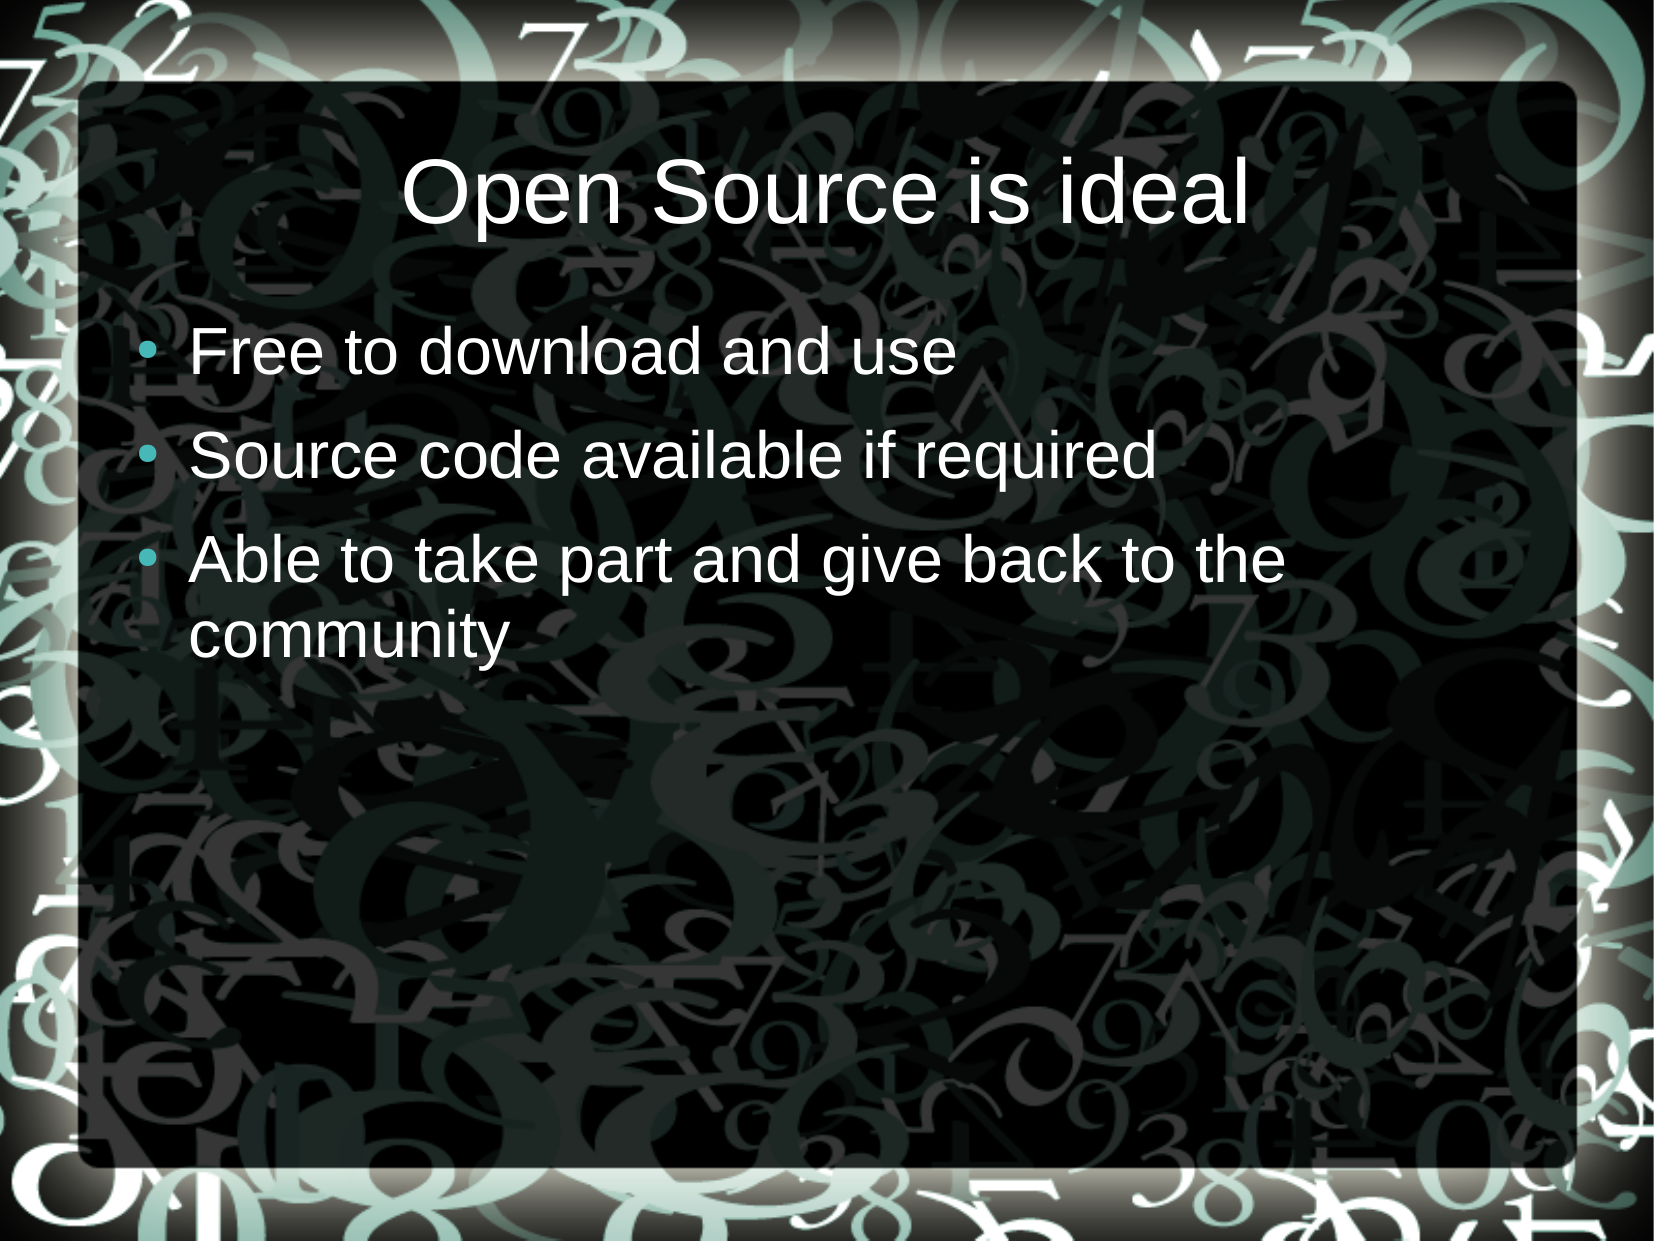

# Open Source is ideal
Free to download and use
Source code available if required
Able to take part and give back to the community